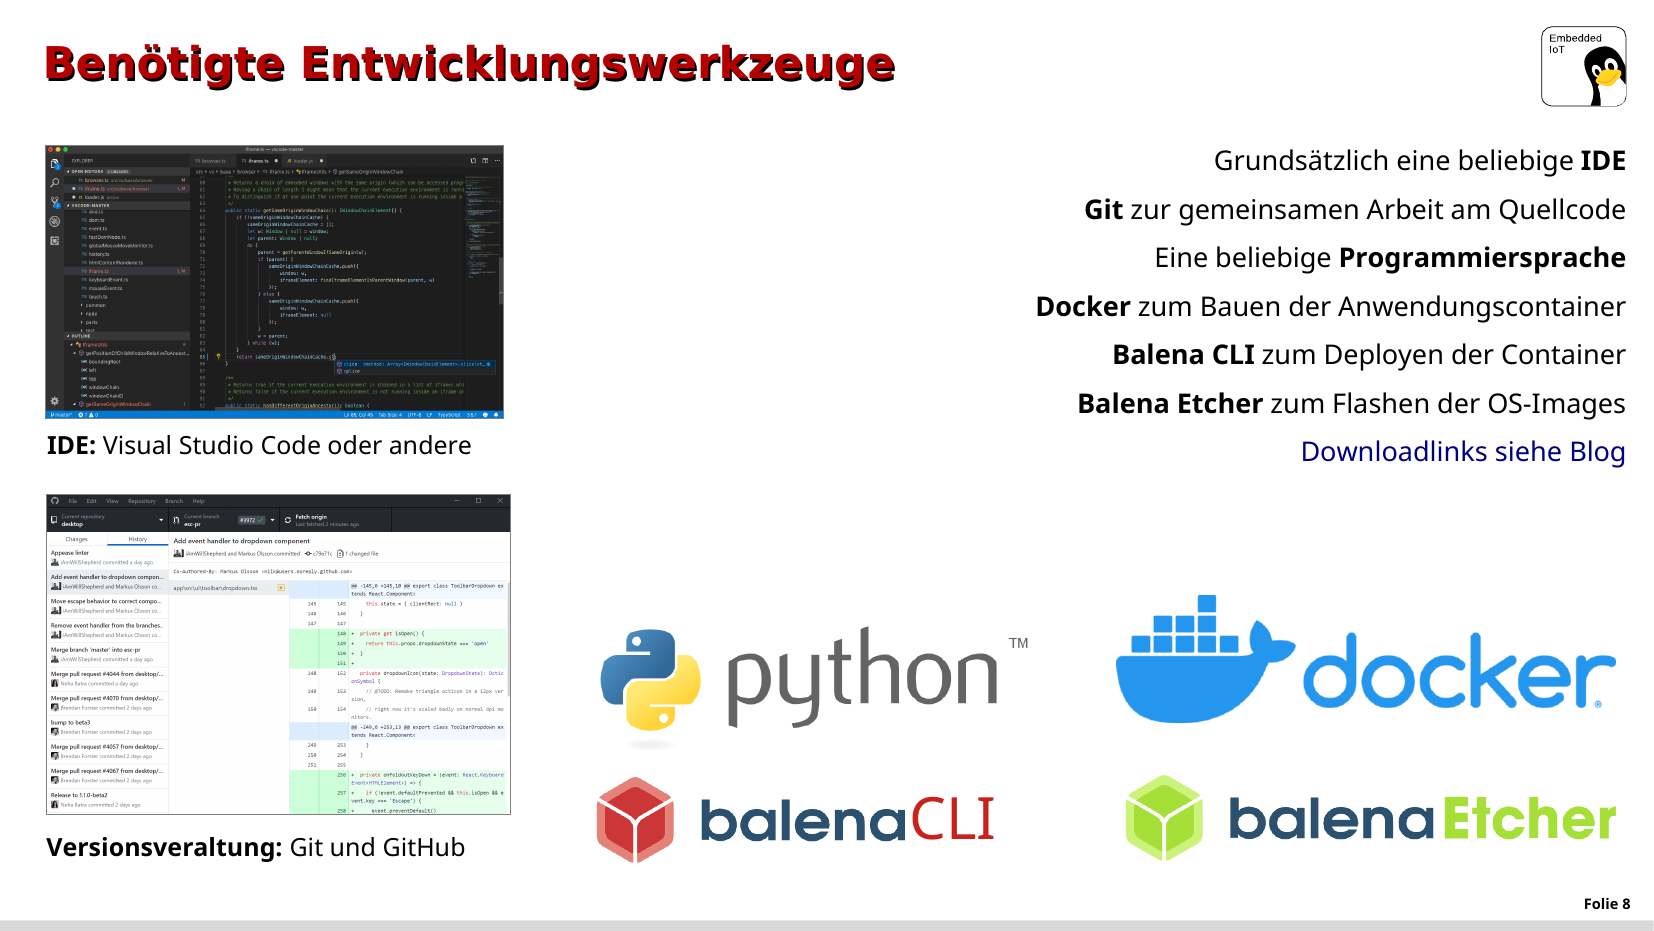

# Benötigte Entwicklungswerkzeuge
Grundsätzlich eine beliebige IDE
Git zur gemeinsamen Arbeit am Quellcode
Eine beliebige Programmiersprache
Docker zum Bauen der Anwendungscontainer
Balena CLI zum Deployen der Container
Balena Etcher zum Flashen der OS-Images
Downloadlinks siehe Blog
IDE: Visual Studio Code oder andere
Versionsveraltung: Git und GitHub
CLI